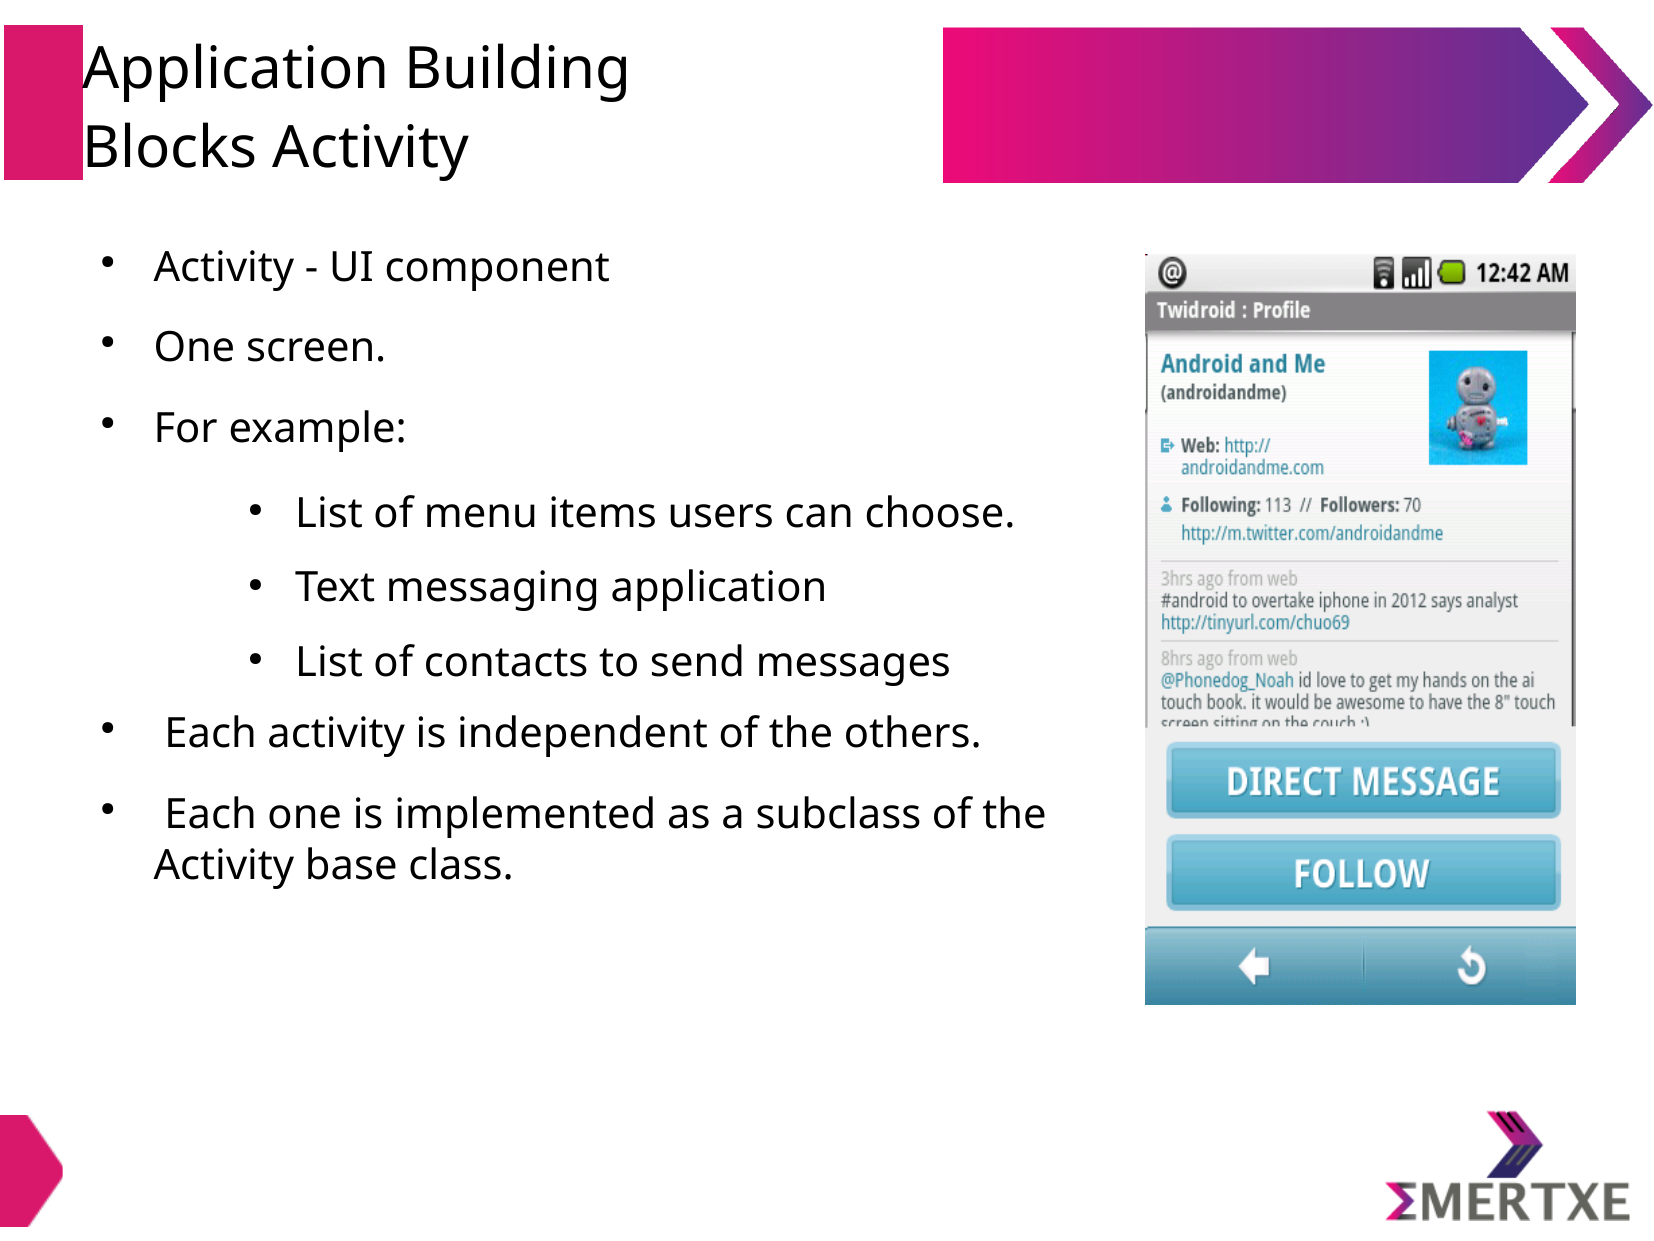

# Application Building Blocks Activity
Activity - UI component
One screen.
For example:
List of menu items users can choose.
Text messaging application
List of contacts to send messages
 Each activity is independent of the others.
 Each one is implemented as a subclass of the Activity base class.